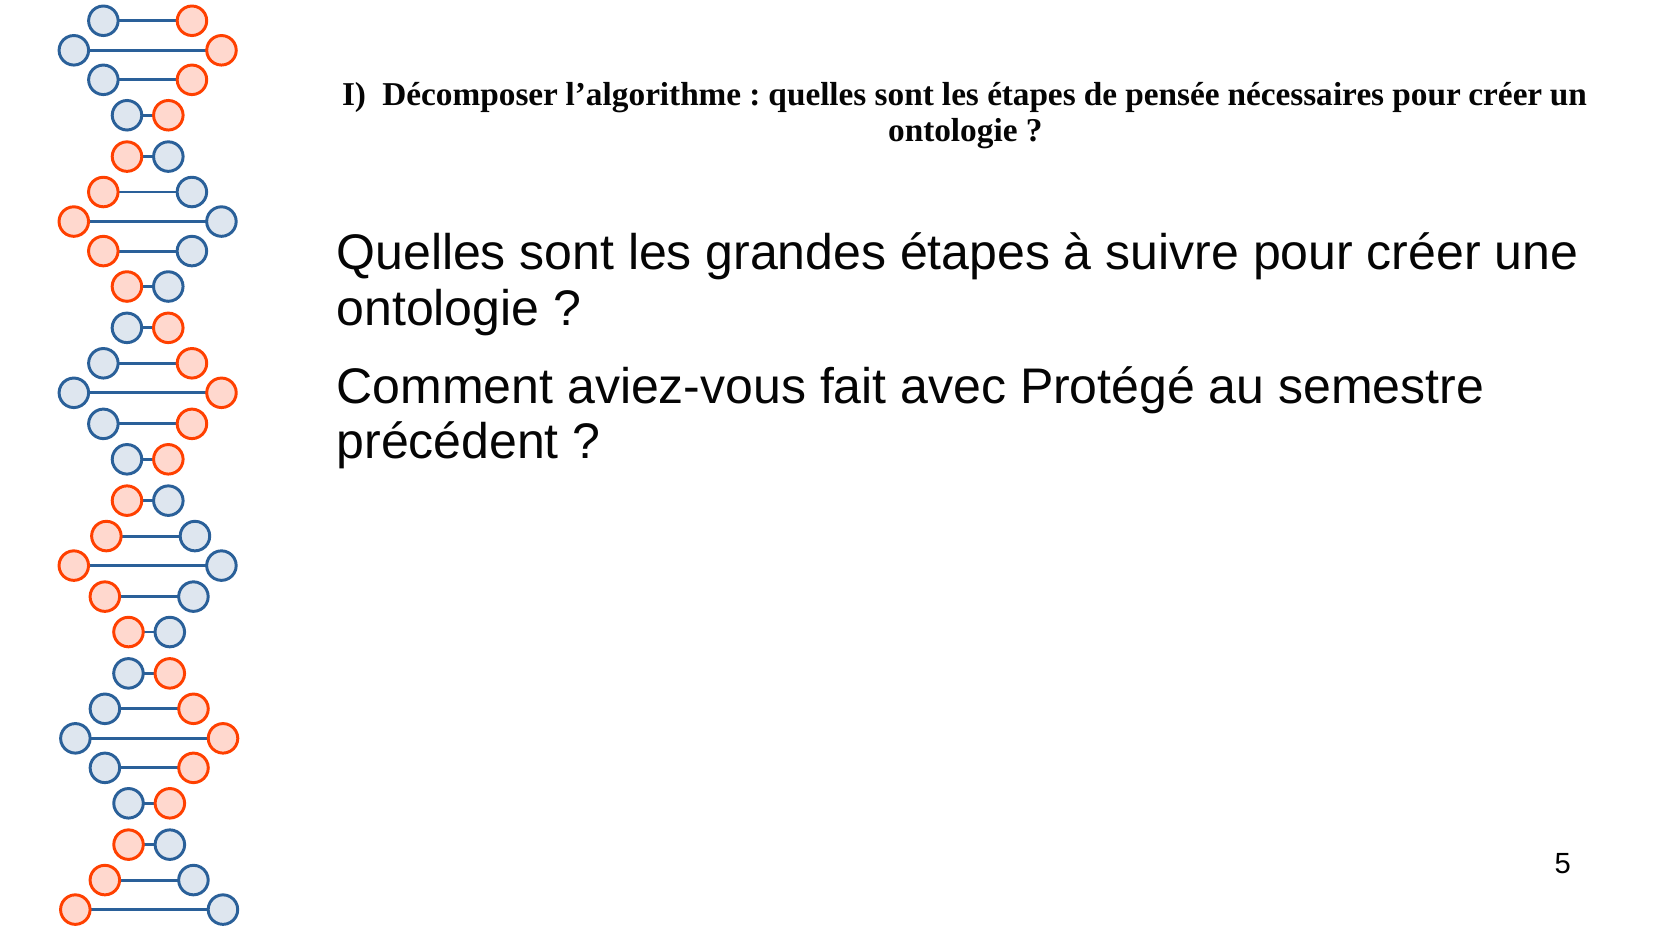

# I) Décomposer l’algorithme : quelles sont les étapes de pensée nécessaires pour créer un ontologie ?
Quelles sont les grandes étapes à suivre pour créer une ontologie ?
Comment aviez-vous fait avec Protégé au semestre précédent ?
5